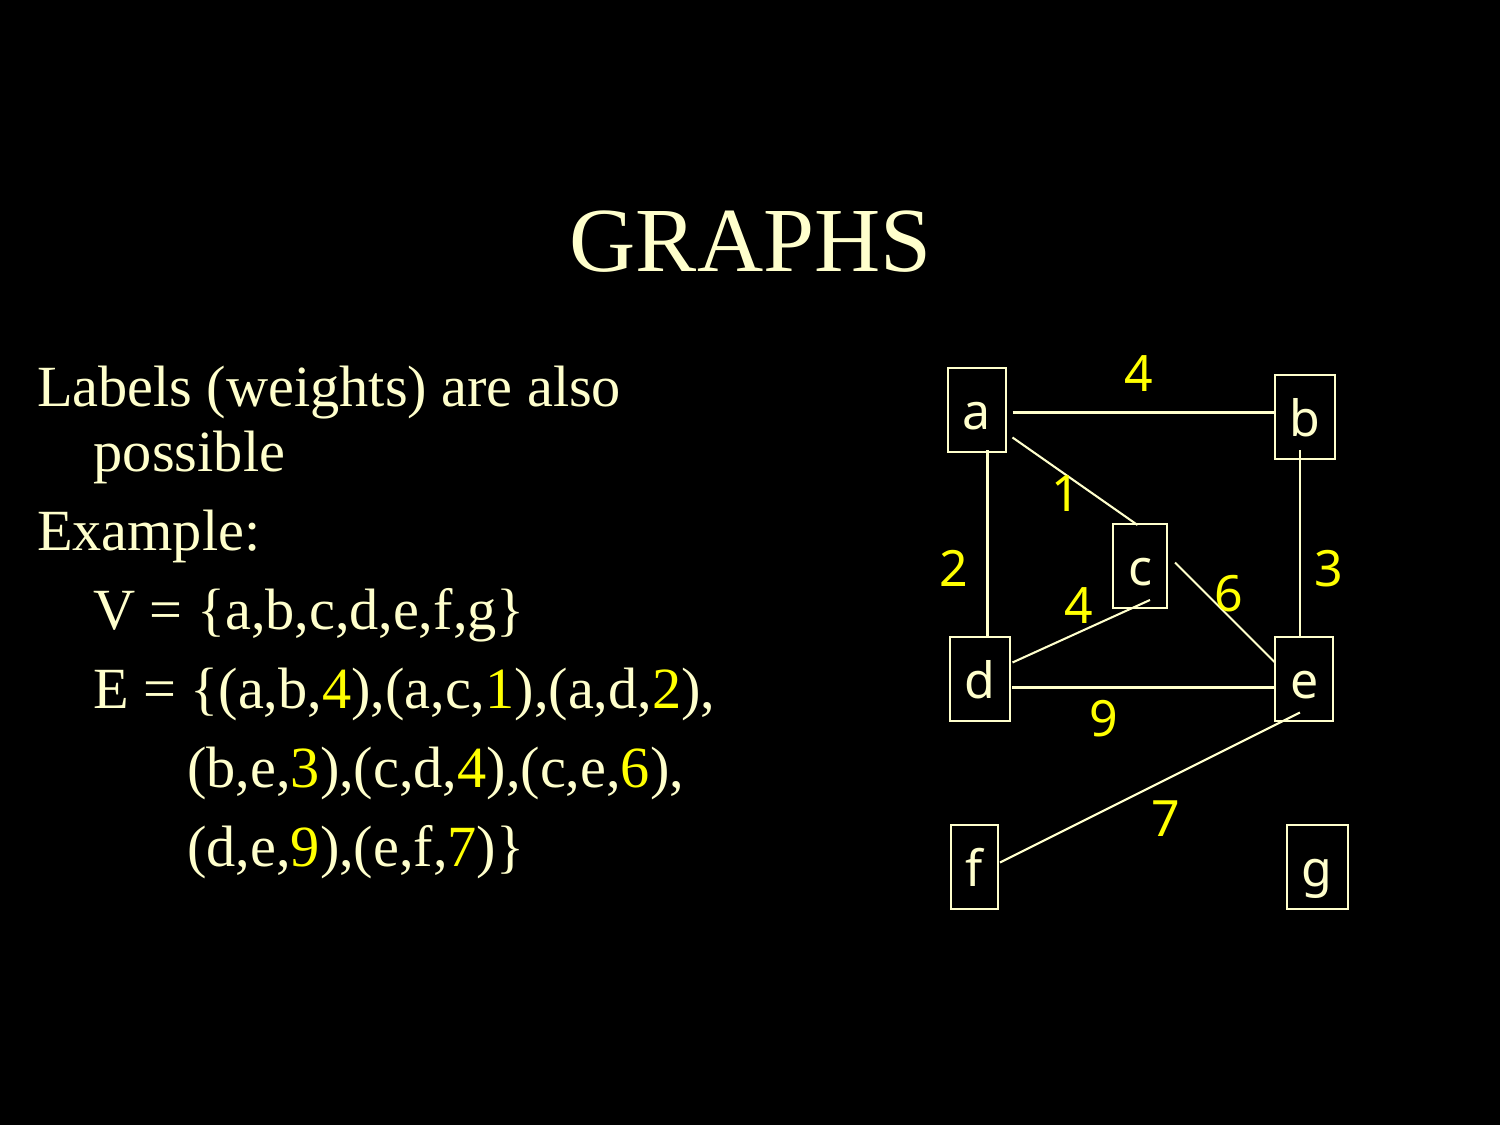

# GRAPHS
4
Labels (weights) are also possible
Example:
	V = {a,b,c,d,e,f,g}
	E = {(a,b,4),(a,c,1),(a,d,2),
		(b,e,3),(c,d,4),(c,e,6),
		(d,e,9),(e,f,7)}
a
b
c
d
e
f
g
1
2
3
6
4
9
7